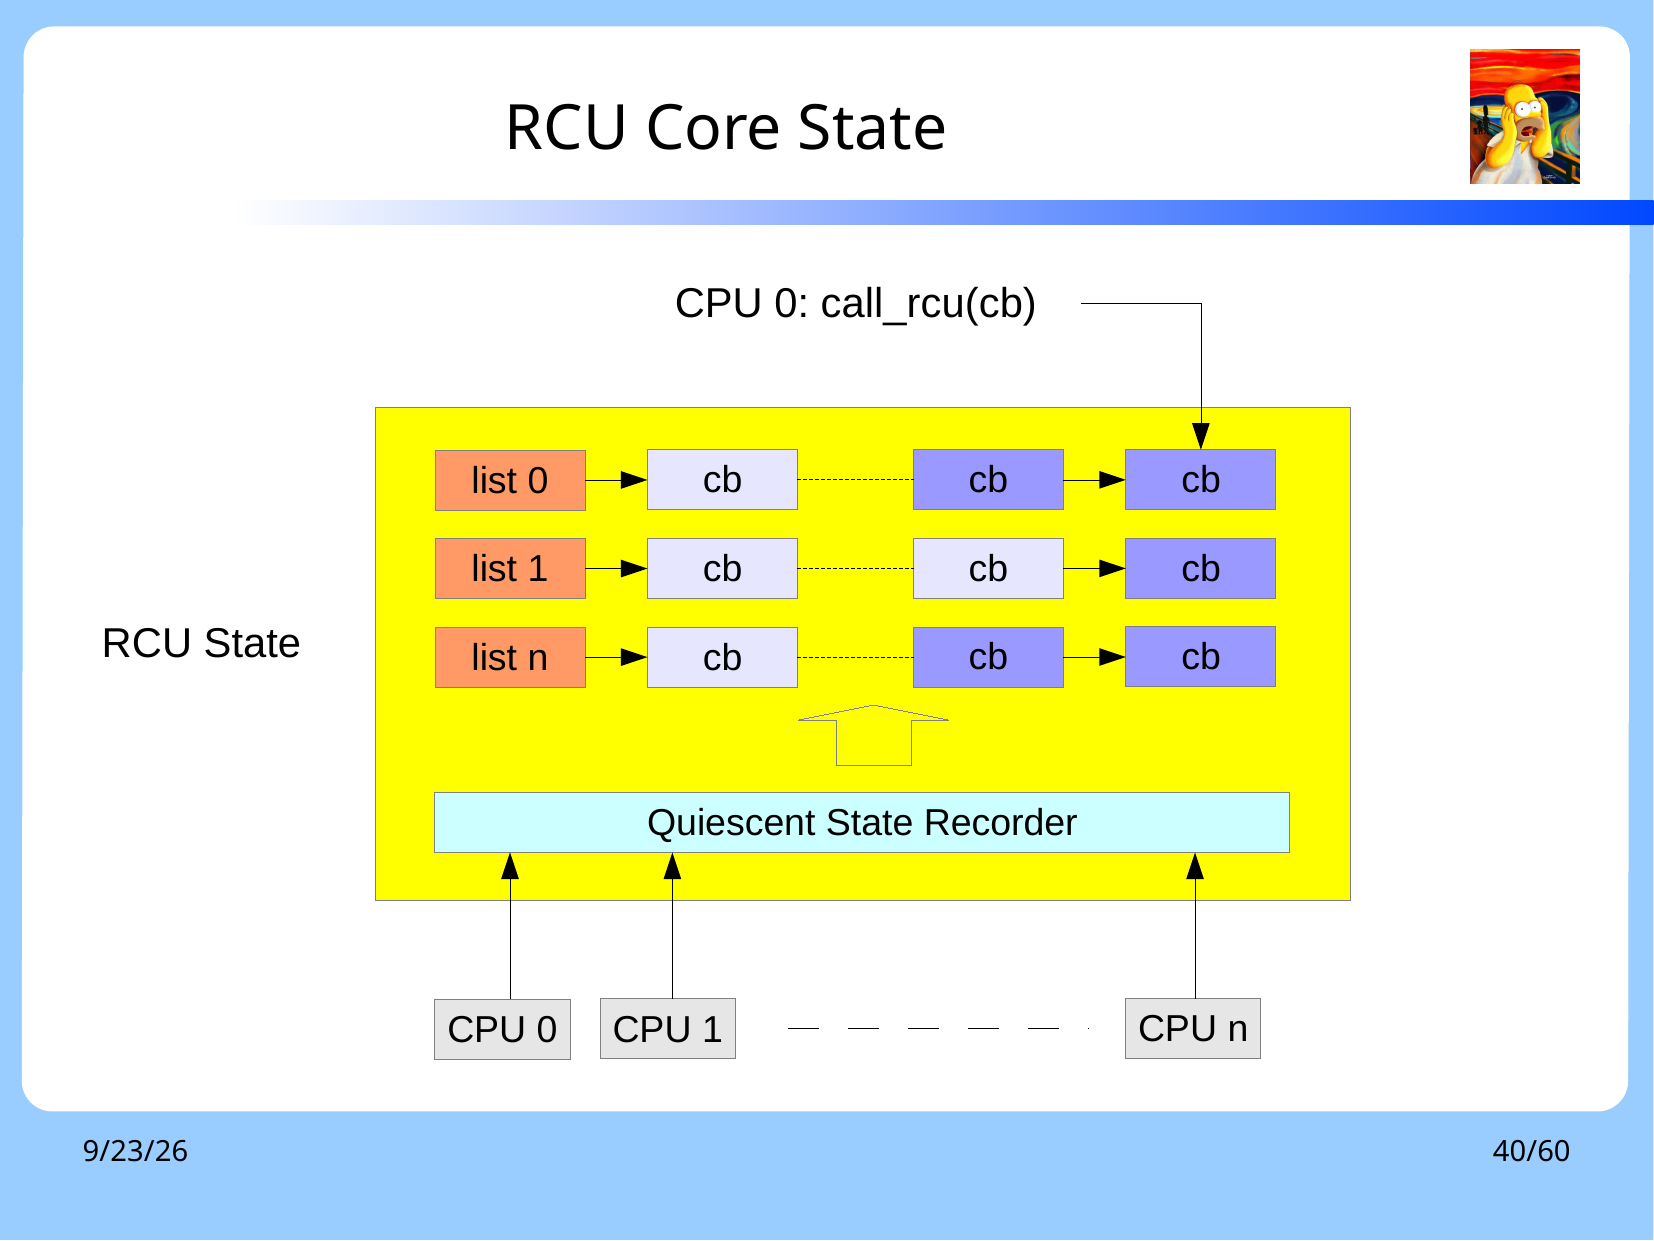

# RCU Core State
CPU 0: call_rcu(cb)
cb
cb
cb
list 0
cb
cb
cb
list 1
RCU State
cb
cb
cb
list n
Quiescent State Recorder
CPU n
CPU 1
CPU 0
40